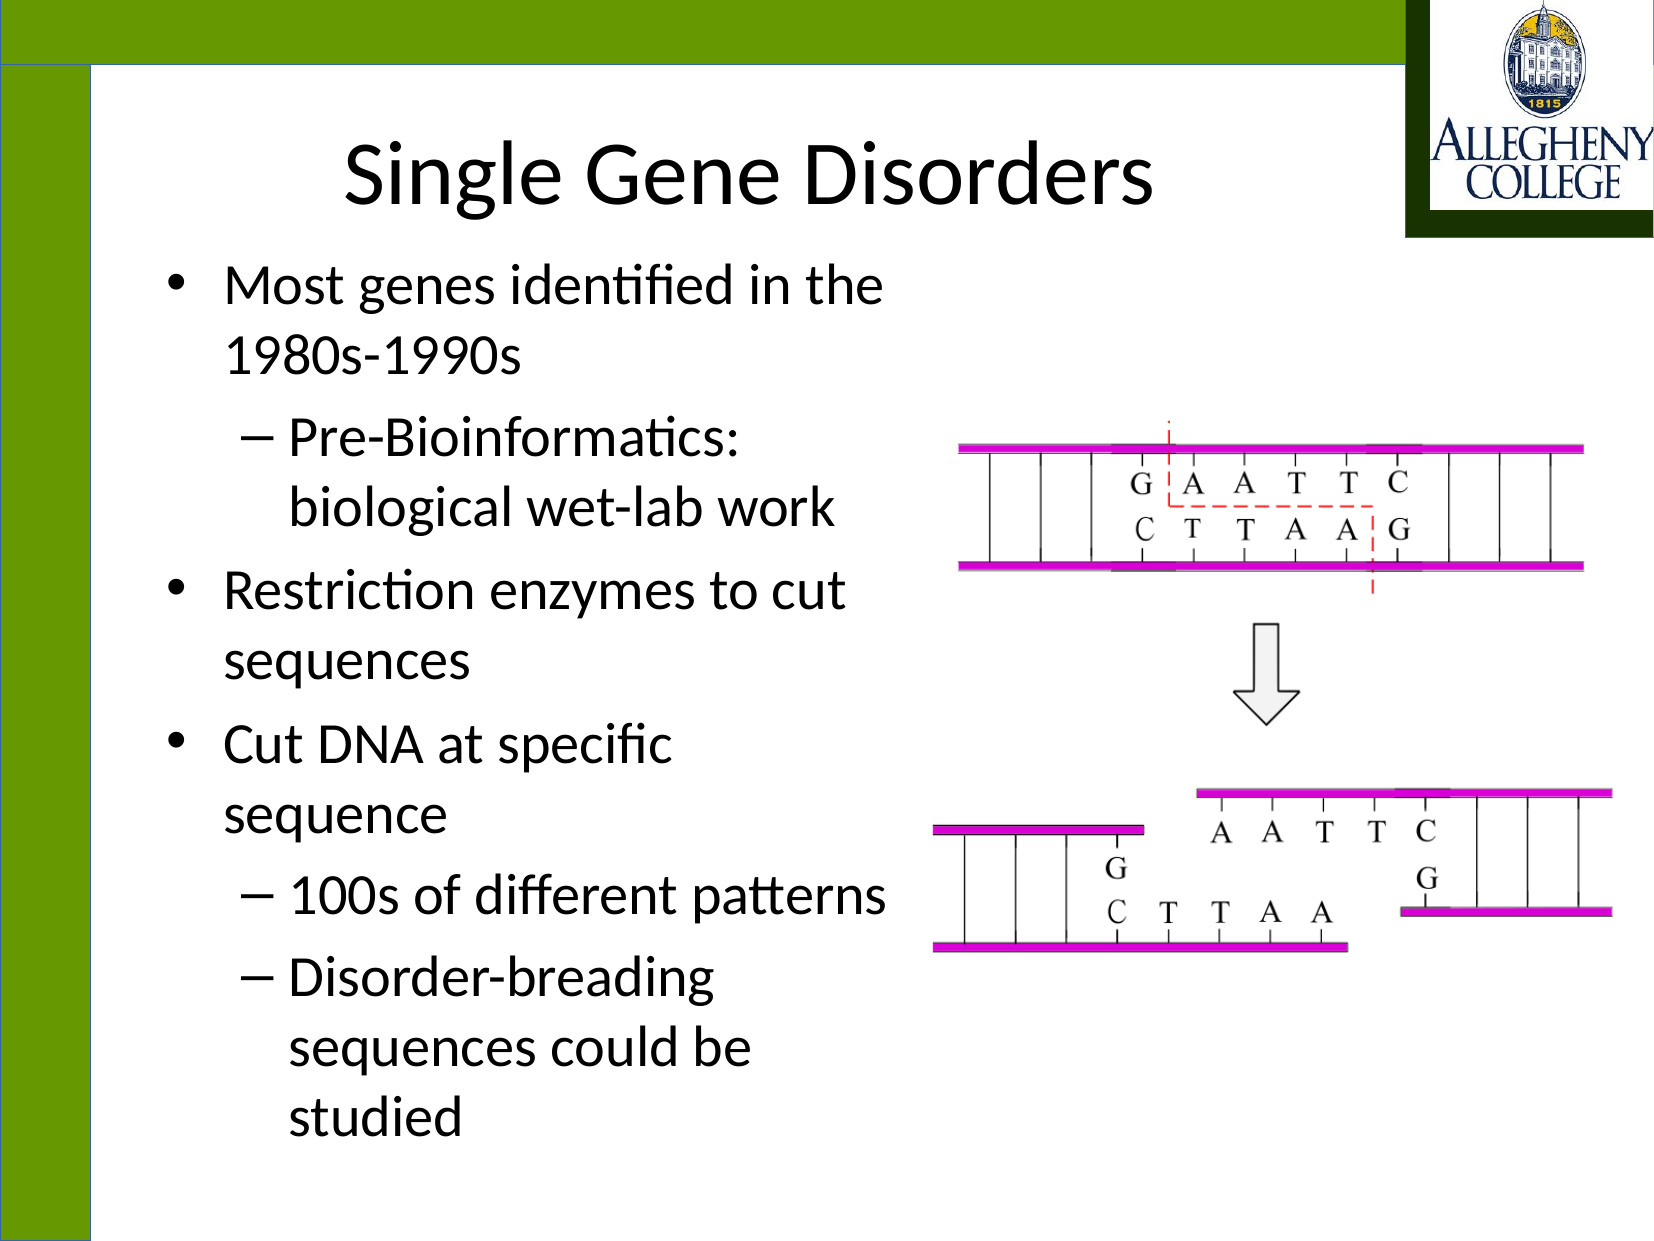

Single Gene Disorders
# Most genes identified in the 1980s-1990s
Pre-Bioinformatics: biological wet-lab work
Restriction enzymes to cut sequences
Cut DNA at specific sequence
100s of different patterns
Disorder-breading sequences could be studied